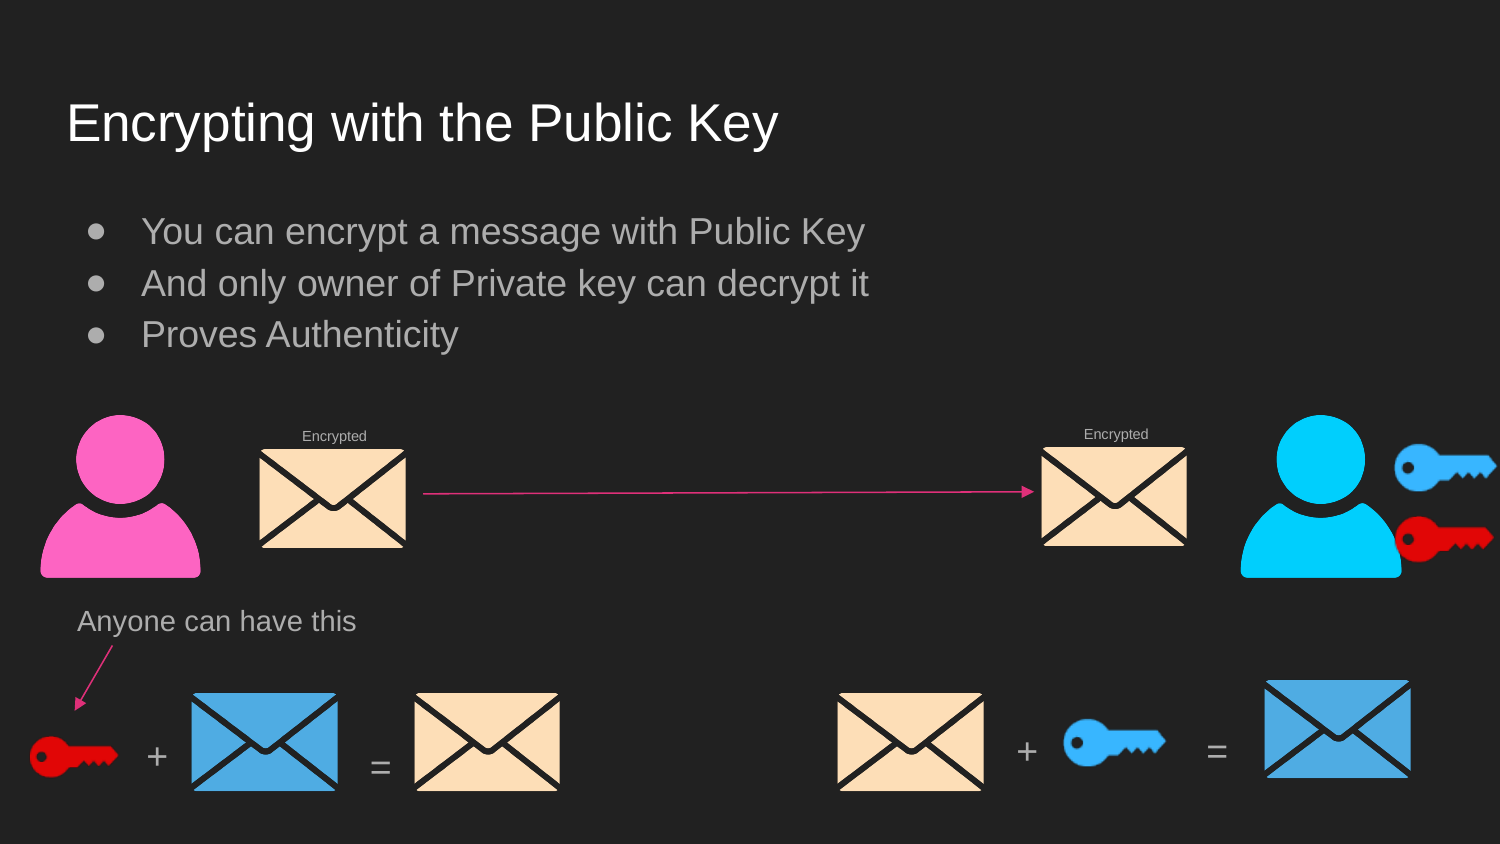

# Encrypting with the Public Key
You can encrypt a message with Public Key
And only owner of Private key can decrypt it
Proves Authenticity
Encrypted
Encrypted
Anyone can have this
+
=
+
=